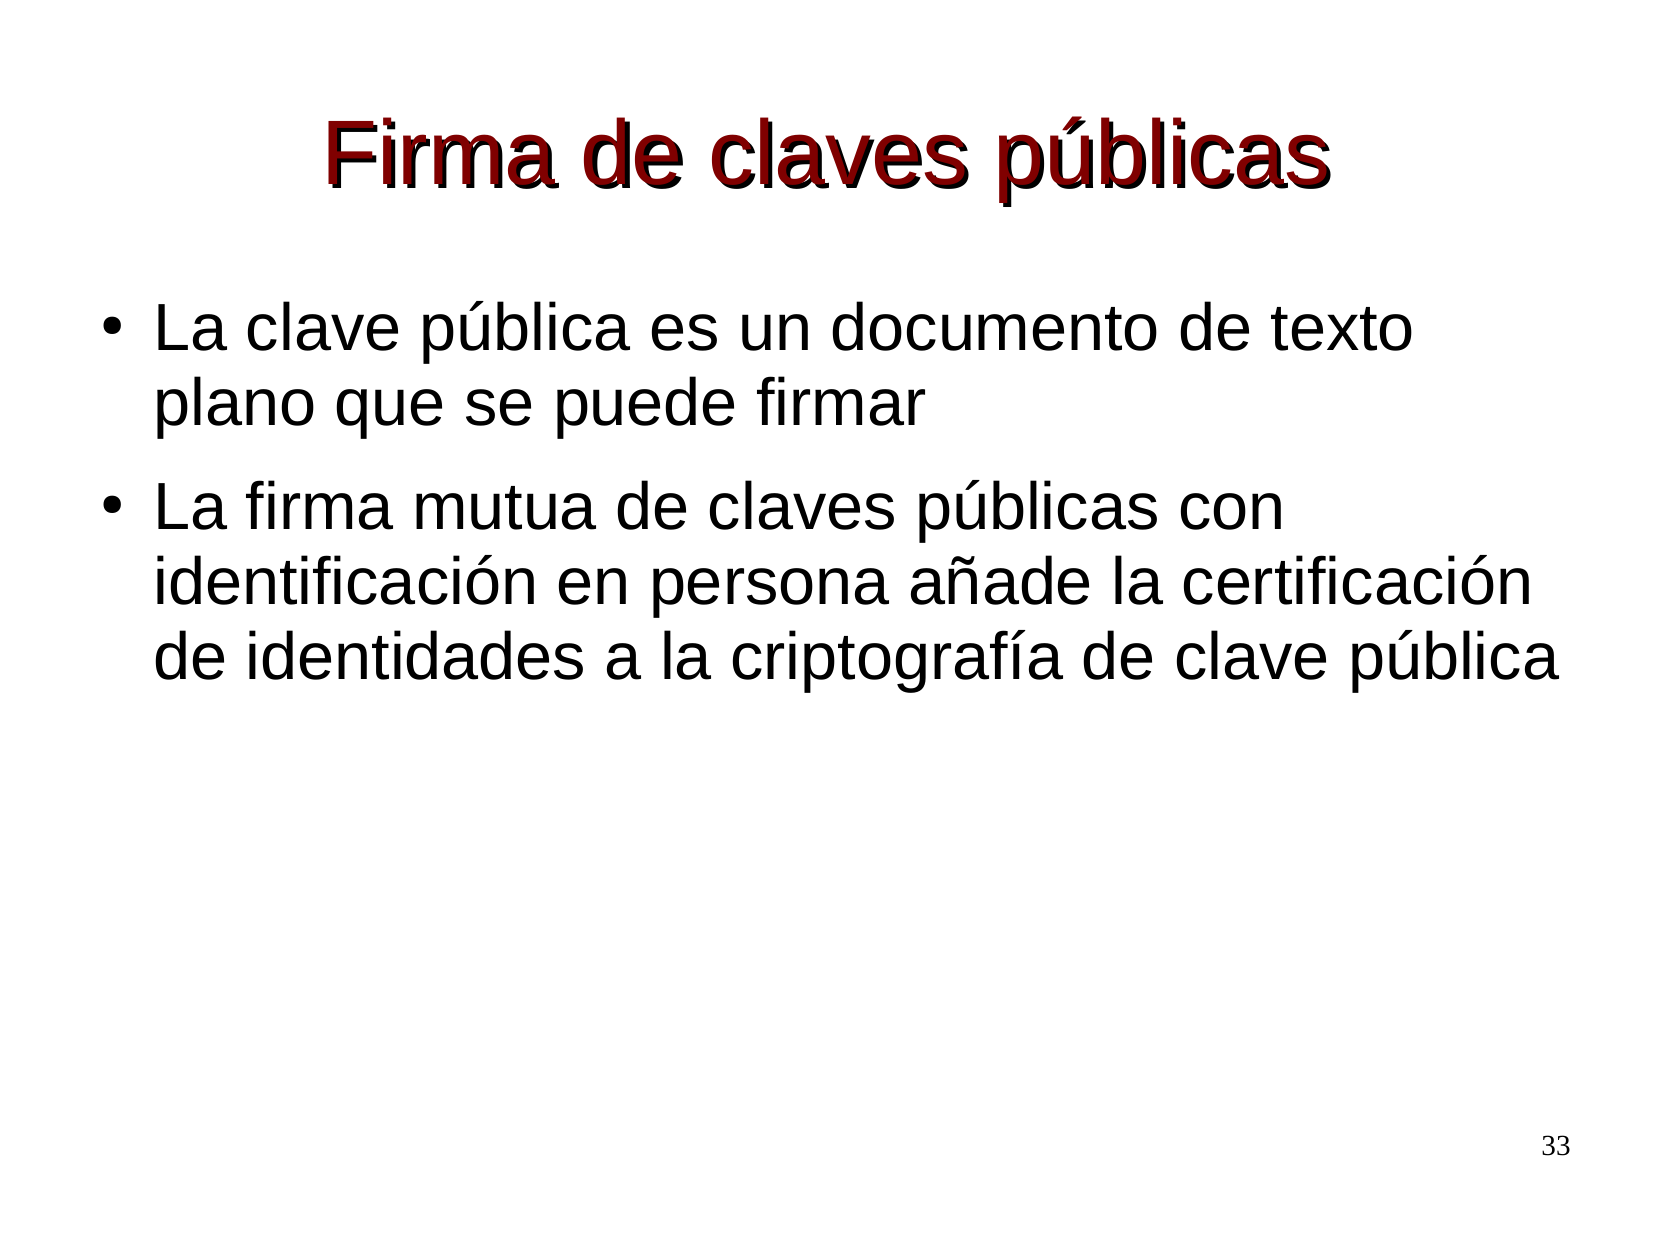

# Firma de claves públicas
La clave pública es un documento de texto plano que se puede firmar
La firma mutua de claves públicas con identificación en persona añade la certificación de identidades a la criptografía de clave pública
33